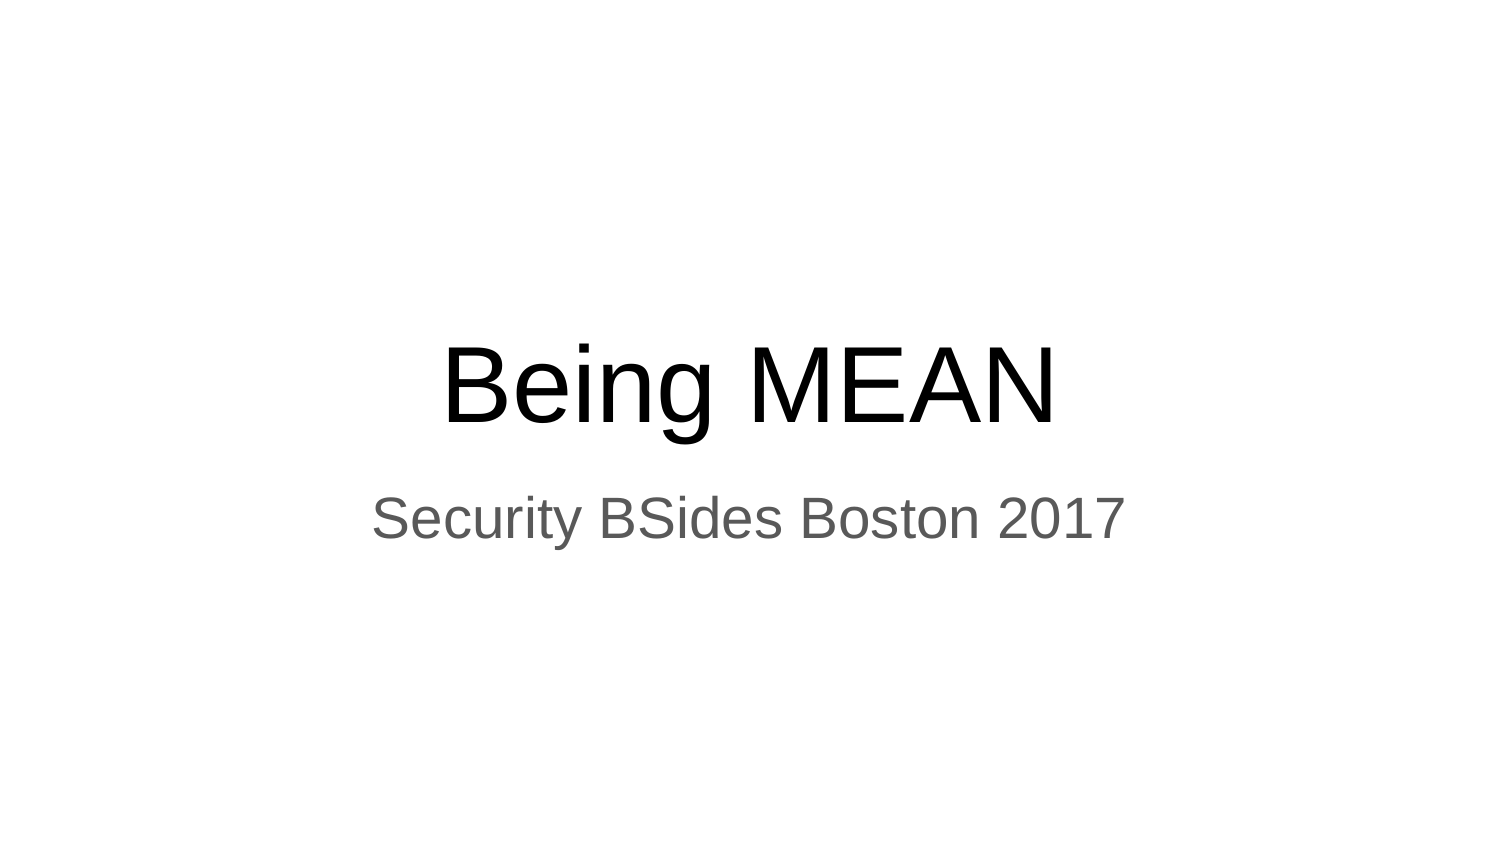

# Being MEAN
Security BSides Boston 2017